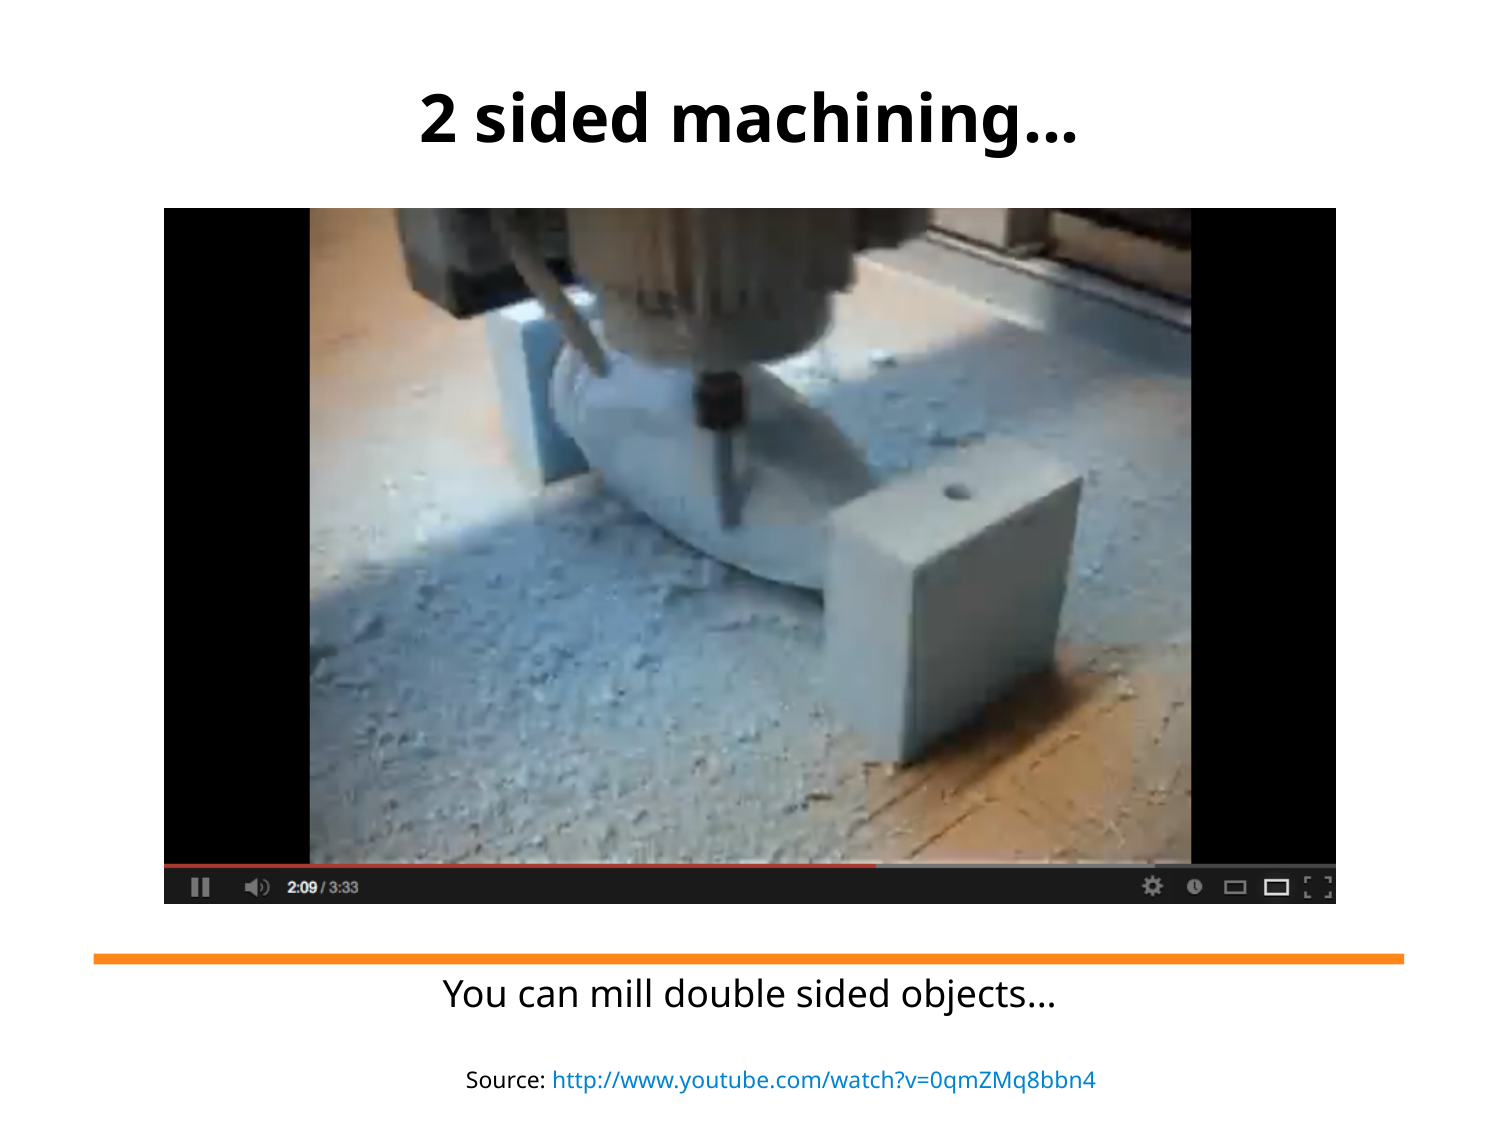

# 2 sided machining...
You can mill double sided objects...
Source: http://www.youtube.com/watch?v=0qmZMq8bbn4